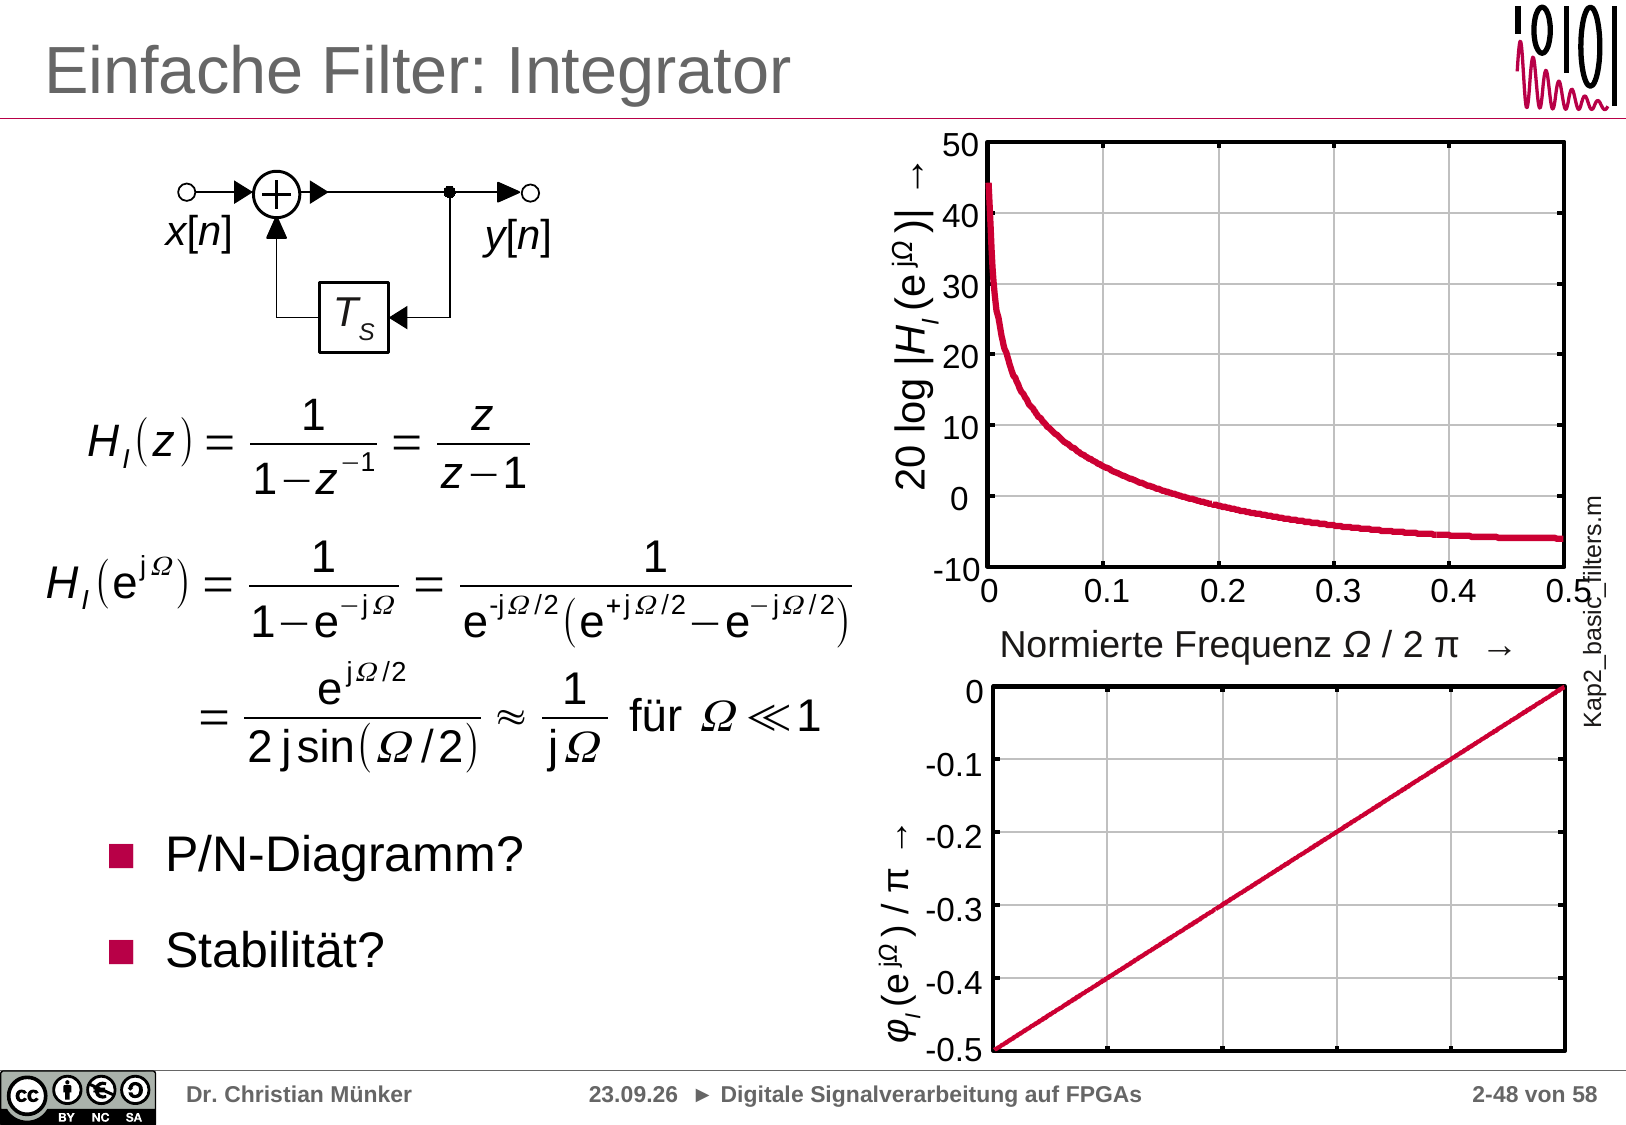

# Einfache Filter: Integrator
50
40
30
20 log |HI (e jΩ )| →
20
10
0
-10
0
0.1
0.2
0.3
0.4
0.5
Normierte Frequenz Ω / 2 π →
x[n]
y[n]
TS
Kap2_basic_filters.m
0
-0.1
-0.2
φI (e jΩ ) / π →
-0.3
-0.4
-0.5
P/N-Diagramm?
Stabilität?